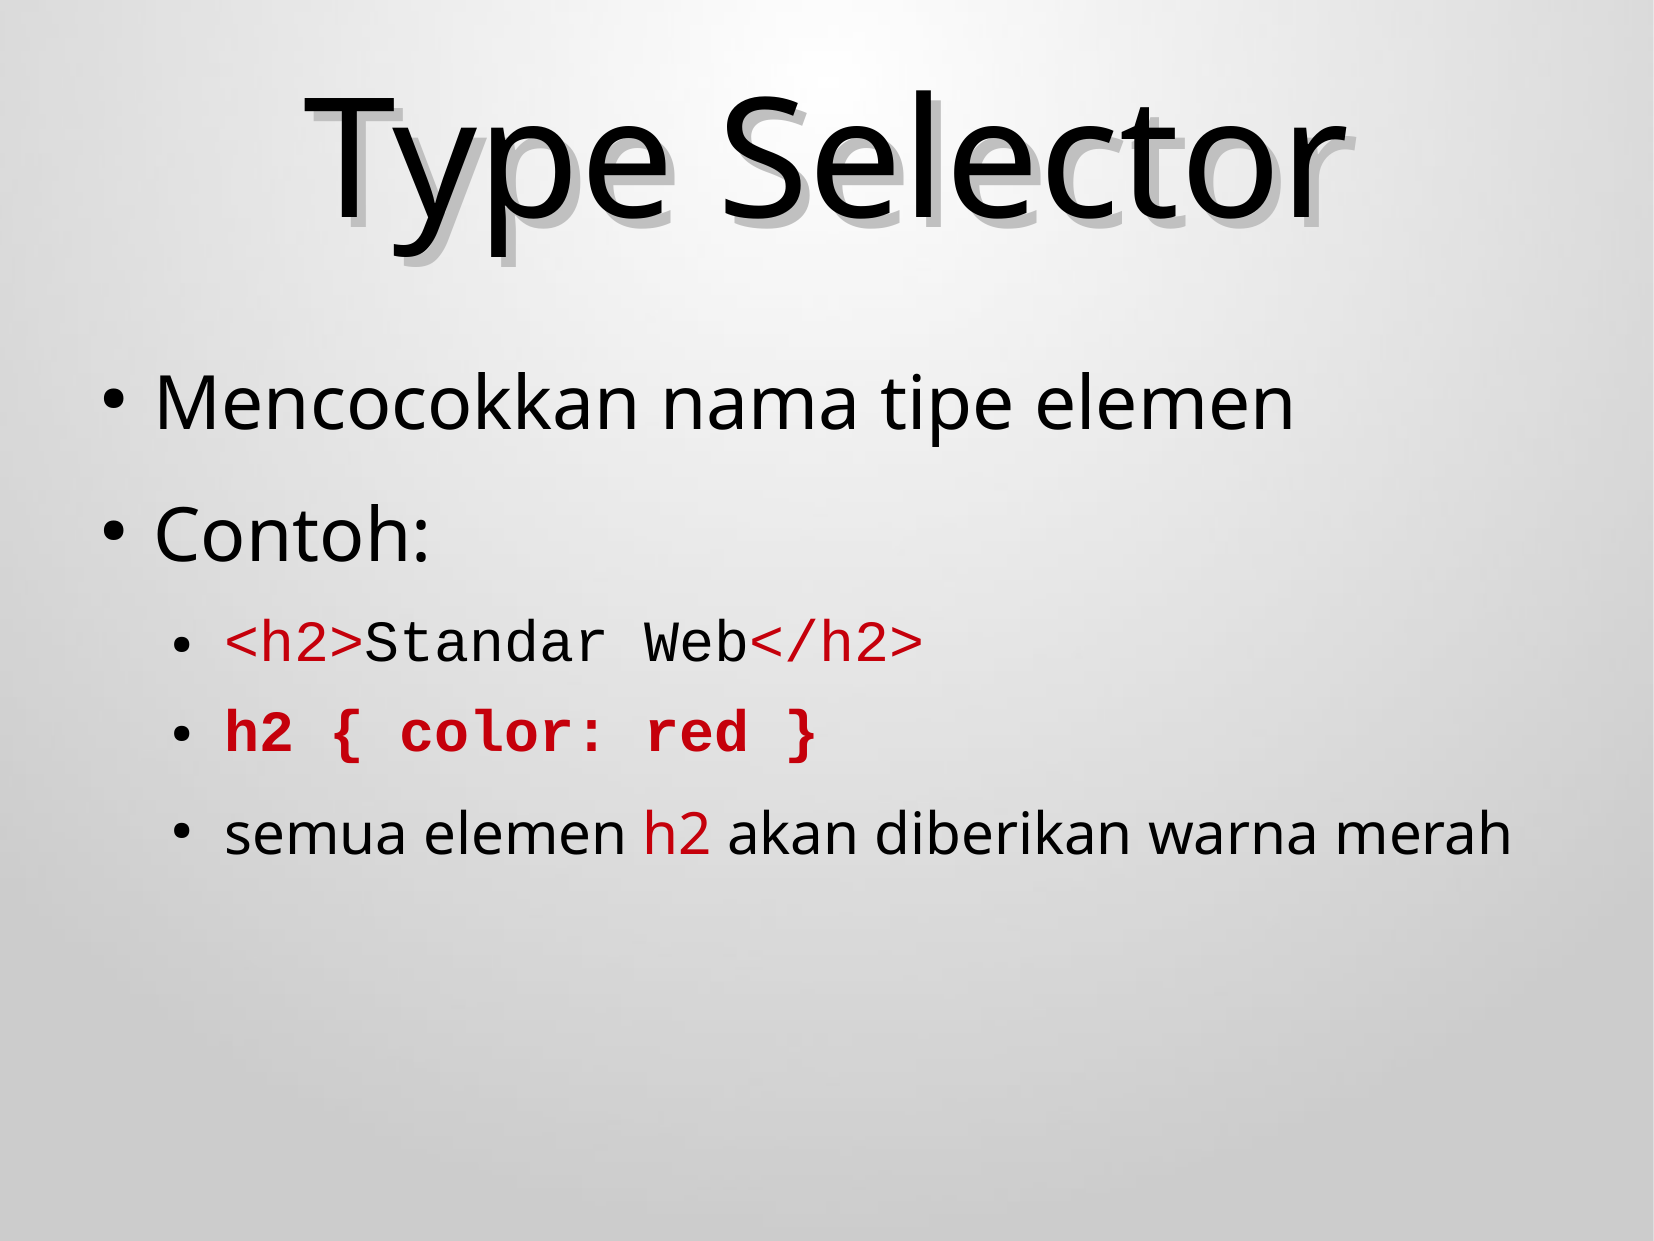

# Type Selector
Mencocokkan nama tipe elemen
Contoh:
<h2>Standar Web</h2>
h2 { color: red }
semua elemen h2 akan diberikan warna merah